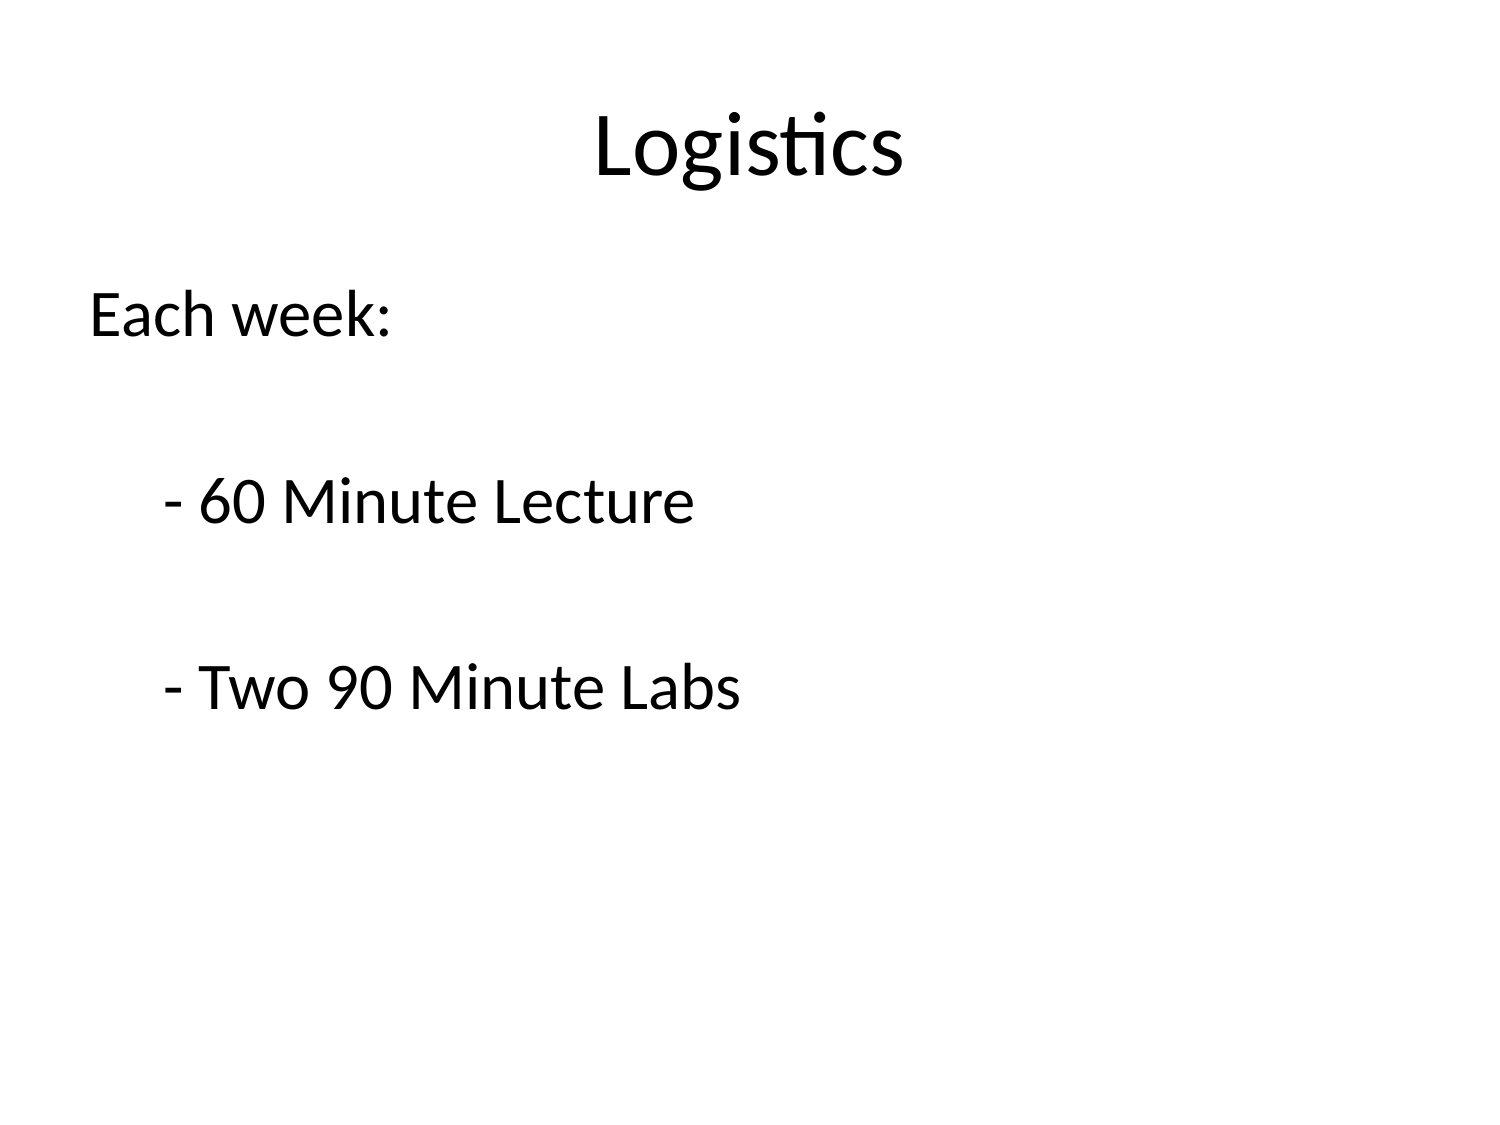

Logistics
Each week:
	- 60 Minute Lecture
	- Two 90 Minute Labs